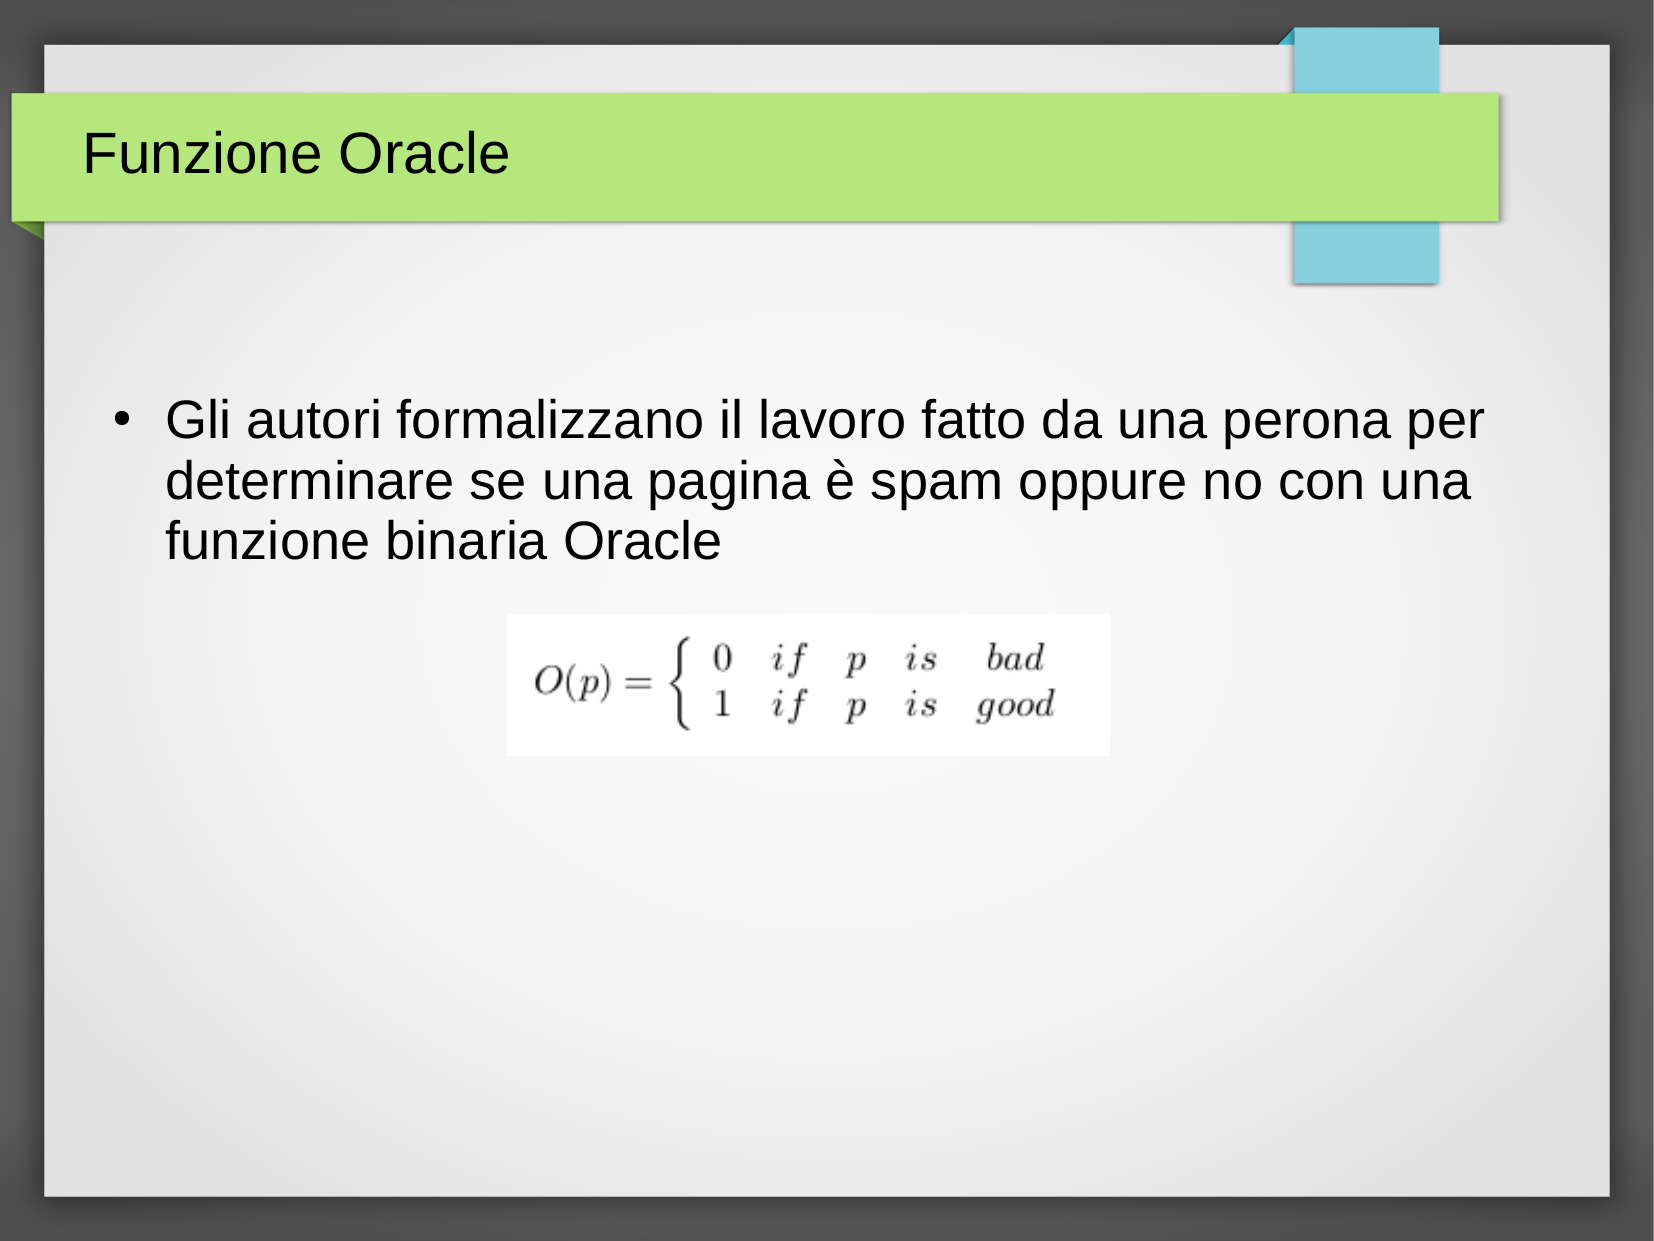

# Funzione Oracle
Gli autori formalizzano il lavoro fatto da una perona per determinare se una pagina è spam oppure no con una funzione binaria Oracle